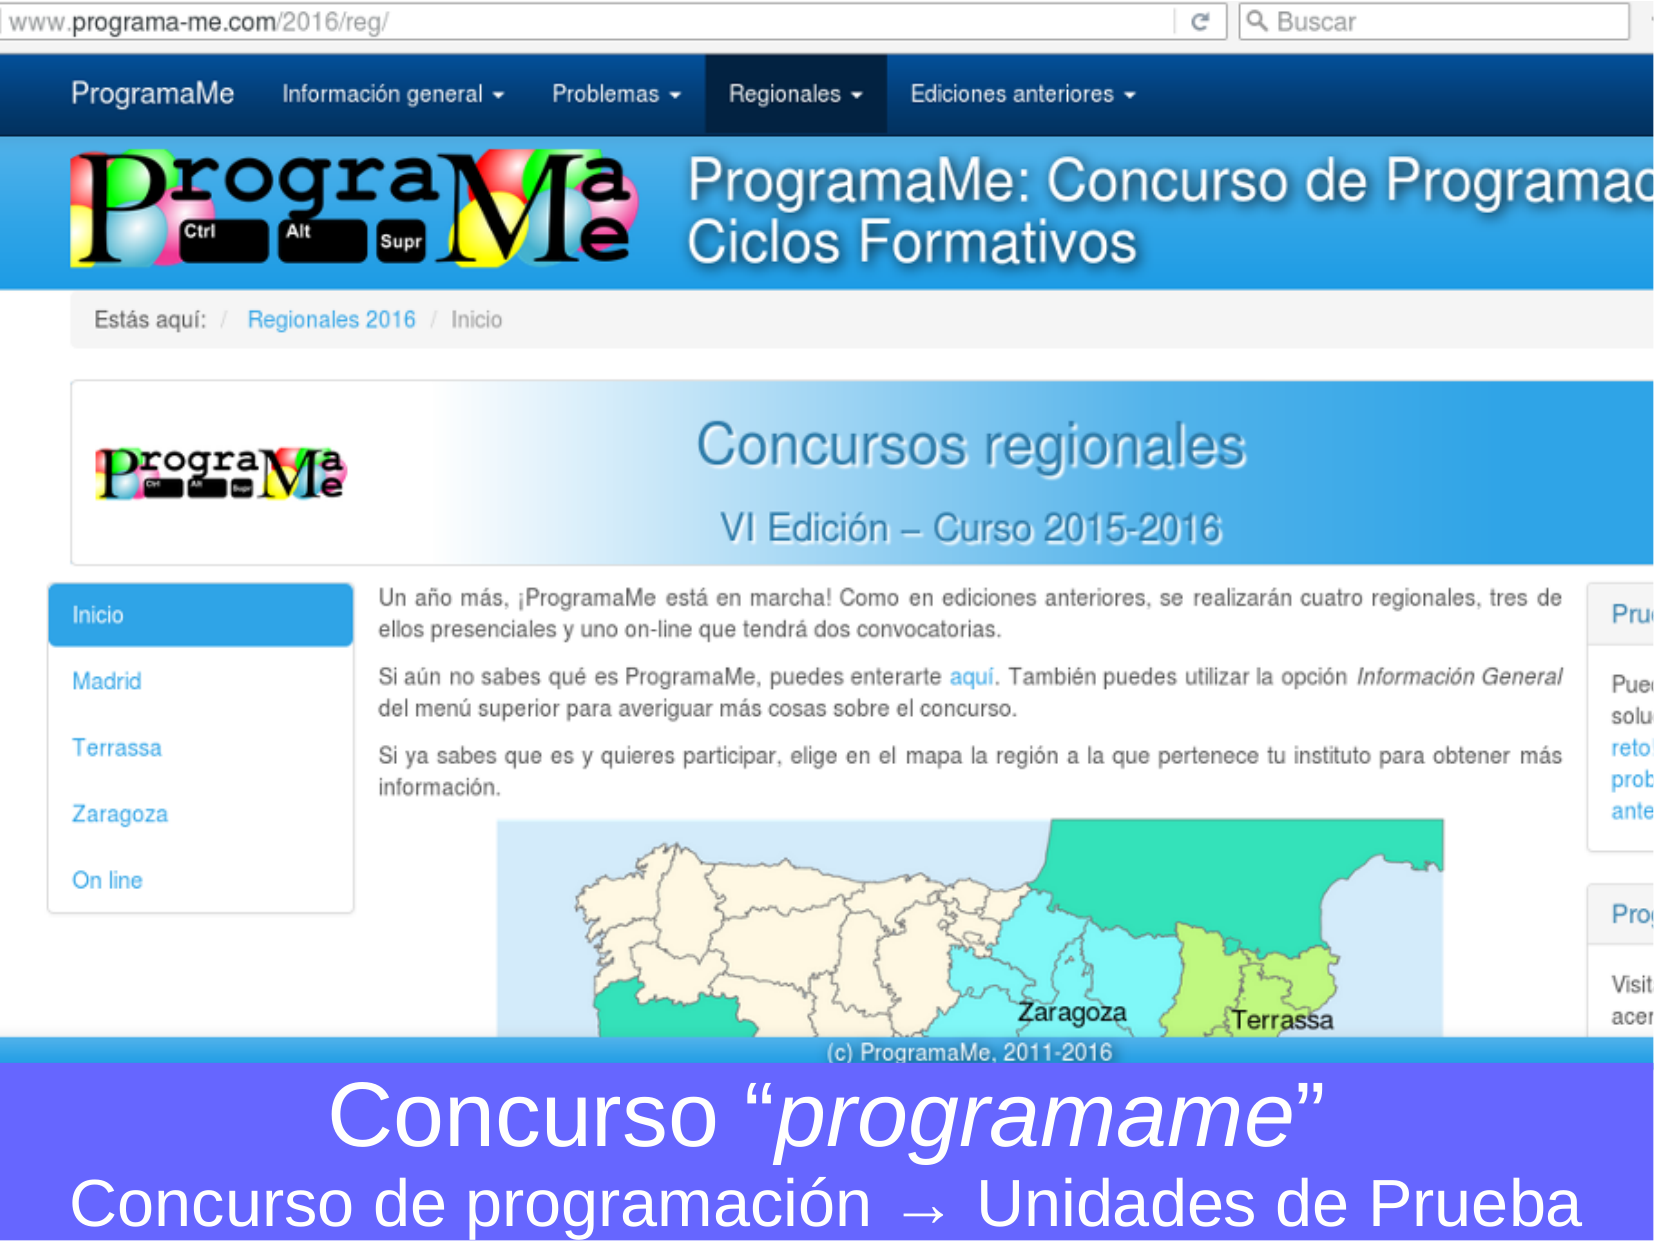

# Concurso “programame” Concurso de programación → Unidades de Prueba